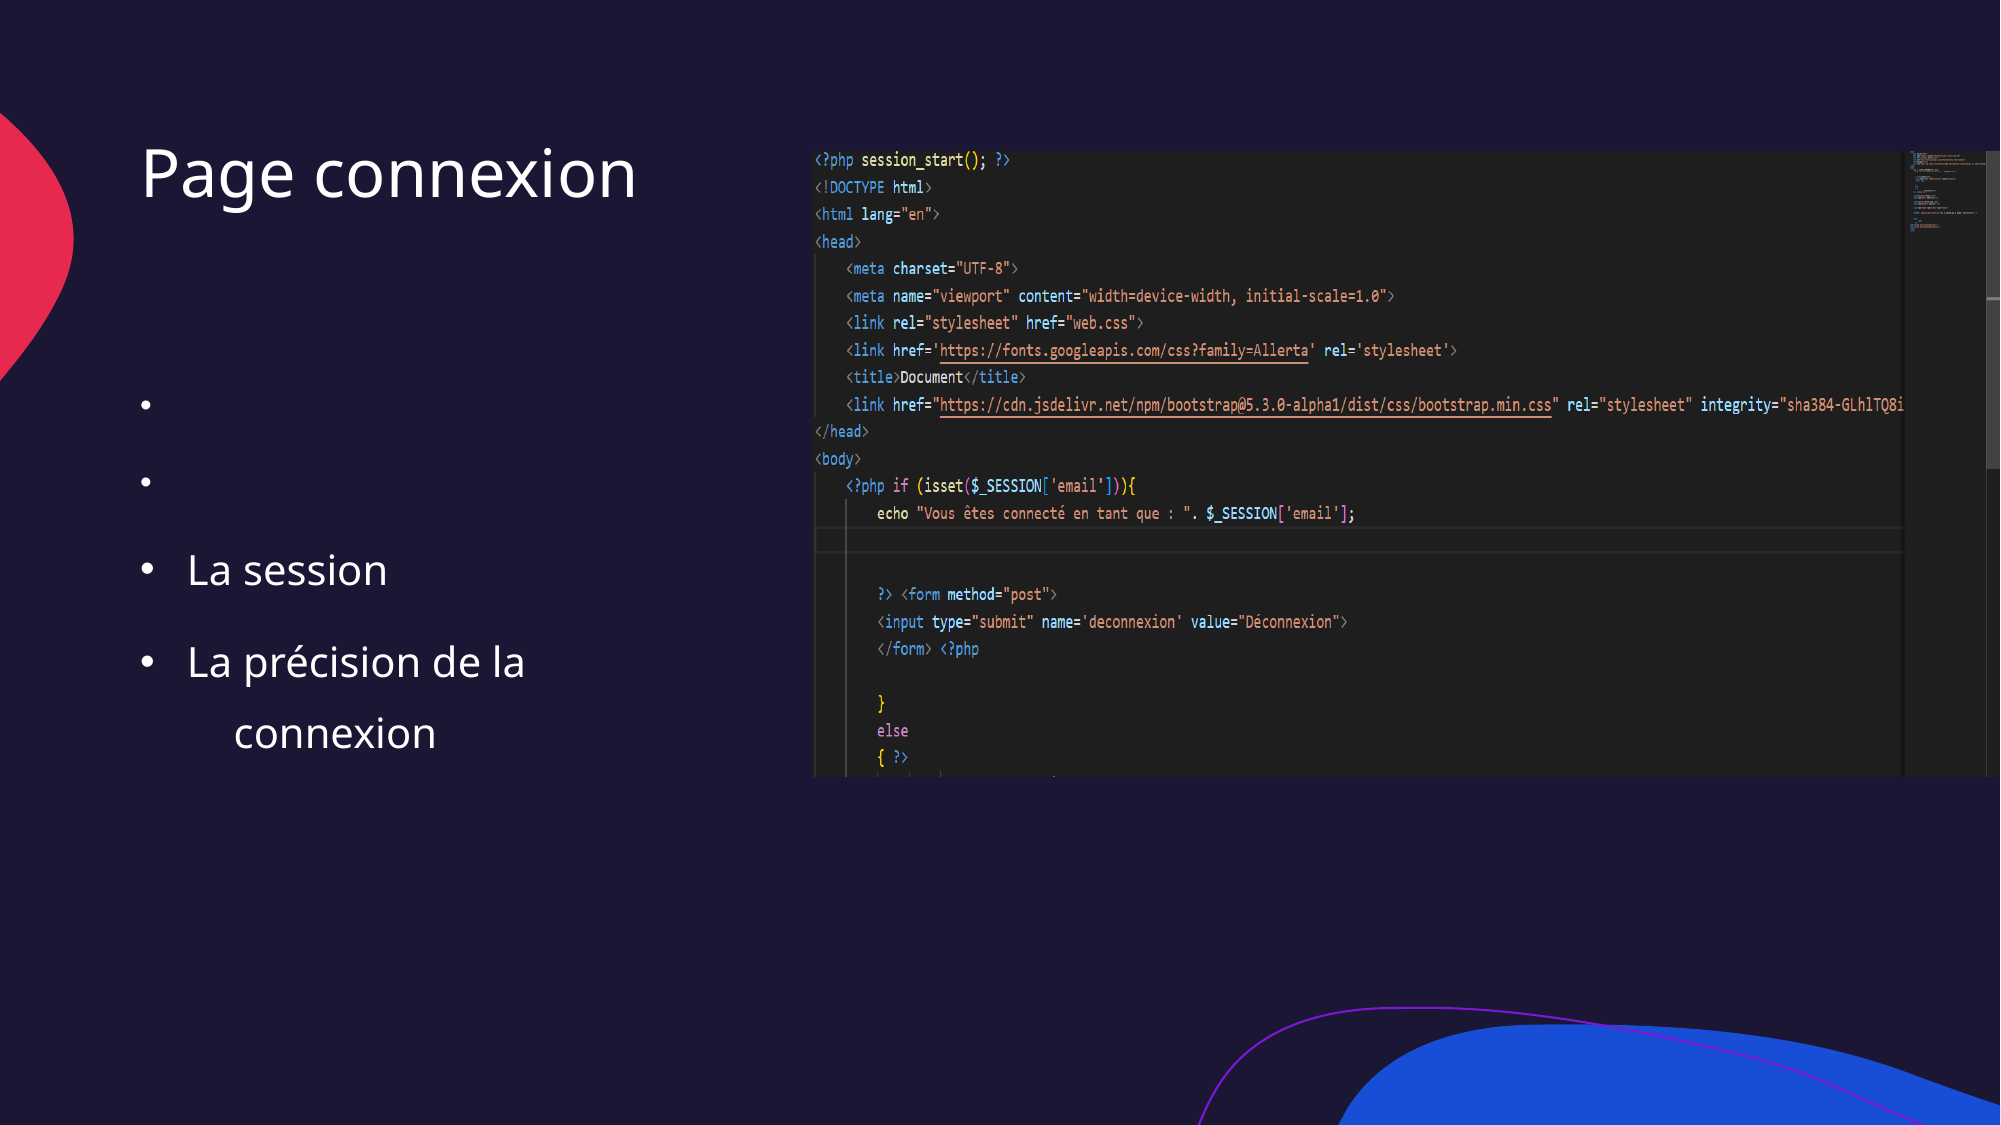

# Page connexion
La session
La précision de la connexion